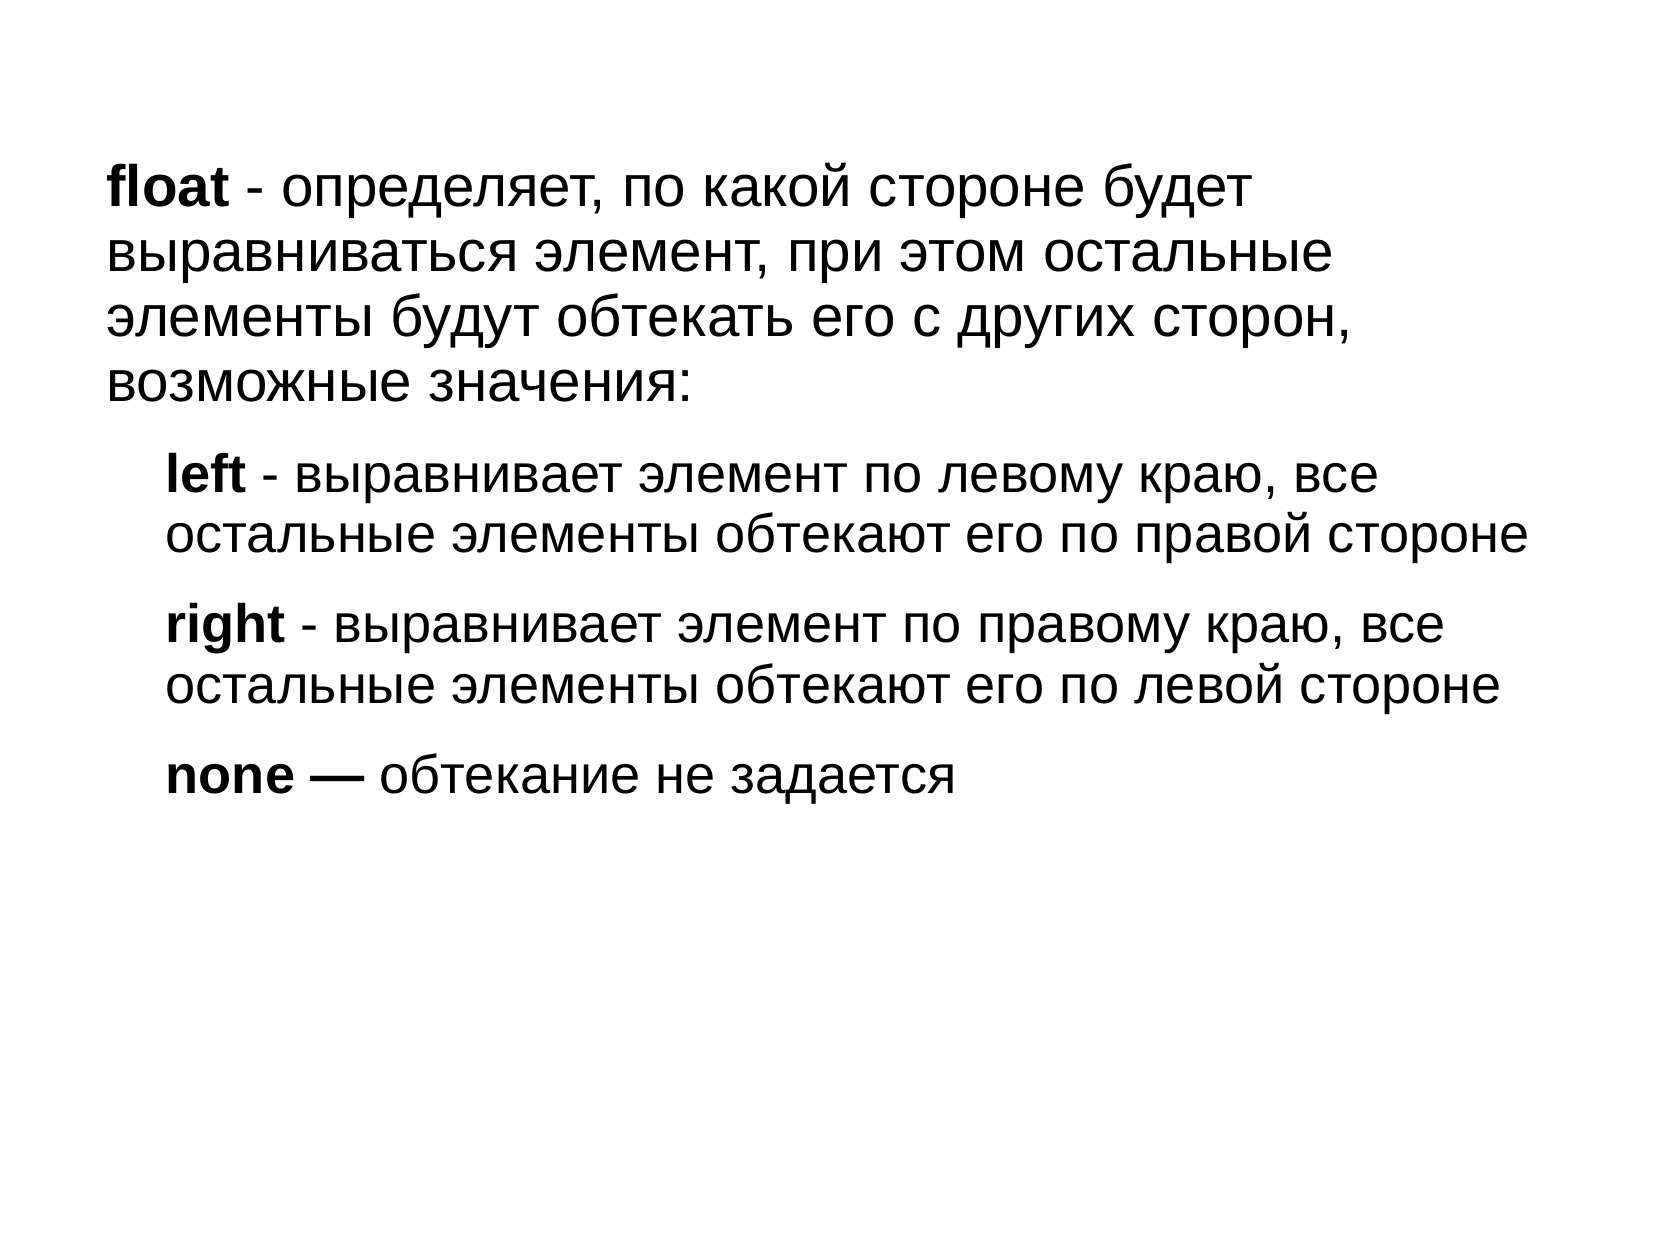

# float - определяет, по какой стороне будет выравниваться элемент, при этом остальные элементы будут обтекать его с других сторон, возможные значения:
left - выравнивает элемент по левому краю, все остальные элементы обтекают его по правой стороне
right - выравнивает элемент по правому краю, все остальные элементы обтекают его по левой стороне
none — обтекание не задается